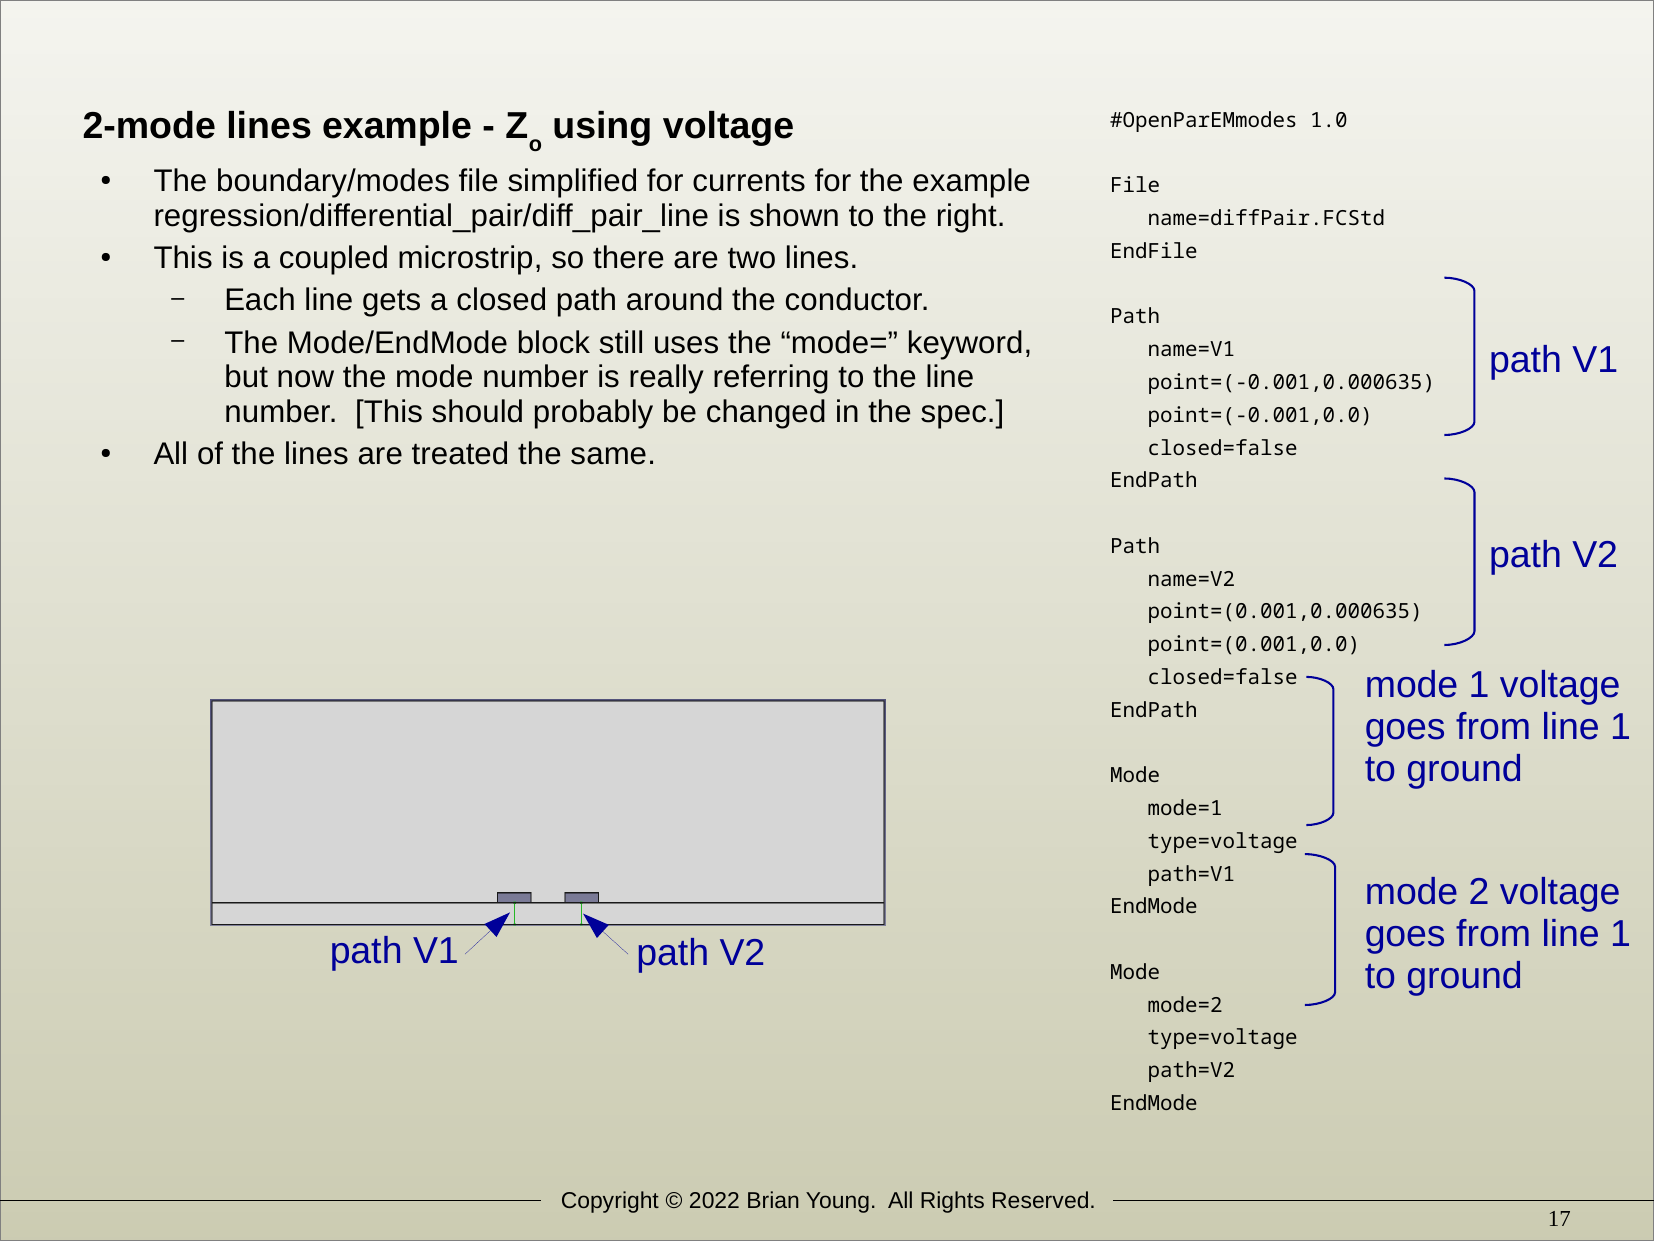

# 2-mode lines example - Zo using voltage
The boundary/modes file simplified for currents for the example regression/differential_pair/diff_pair_line is shown to the right.
This is a coupled microstrip, so there are two lines.
Each line gets a closed path around the conductor.
The Mode/EndMode block still uses the “mode=” keyword, but now the mode number is really referring to the line number. [This should probably be changed in the spec.]
All of the lines are treated the same.
#OpenParEMmodes 1.0
File
 name=diffPair.FCStd
EndFile
Path
 name=V1
 point=(-0.001,0.000635)
 point=(-0.001,0.0)
 closed=false
EndPath
Path
 name=V2
 point=(0.001,0.000635)
 point=(0.001,0.0)
 closed=false
EndPath
Mode
 mode=1
 type=voltage
 path=V1
EndMode
Mode
 mode=2
 type=voltage
 path=V2
EndMode
path V1
path V2
mode 1 voltage goes from line 1 to ground
mode 2 voltage goes from line 1 to ground
path V1
path V2
17